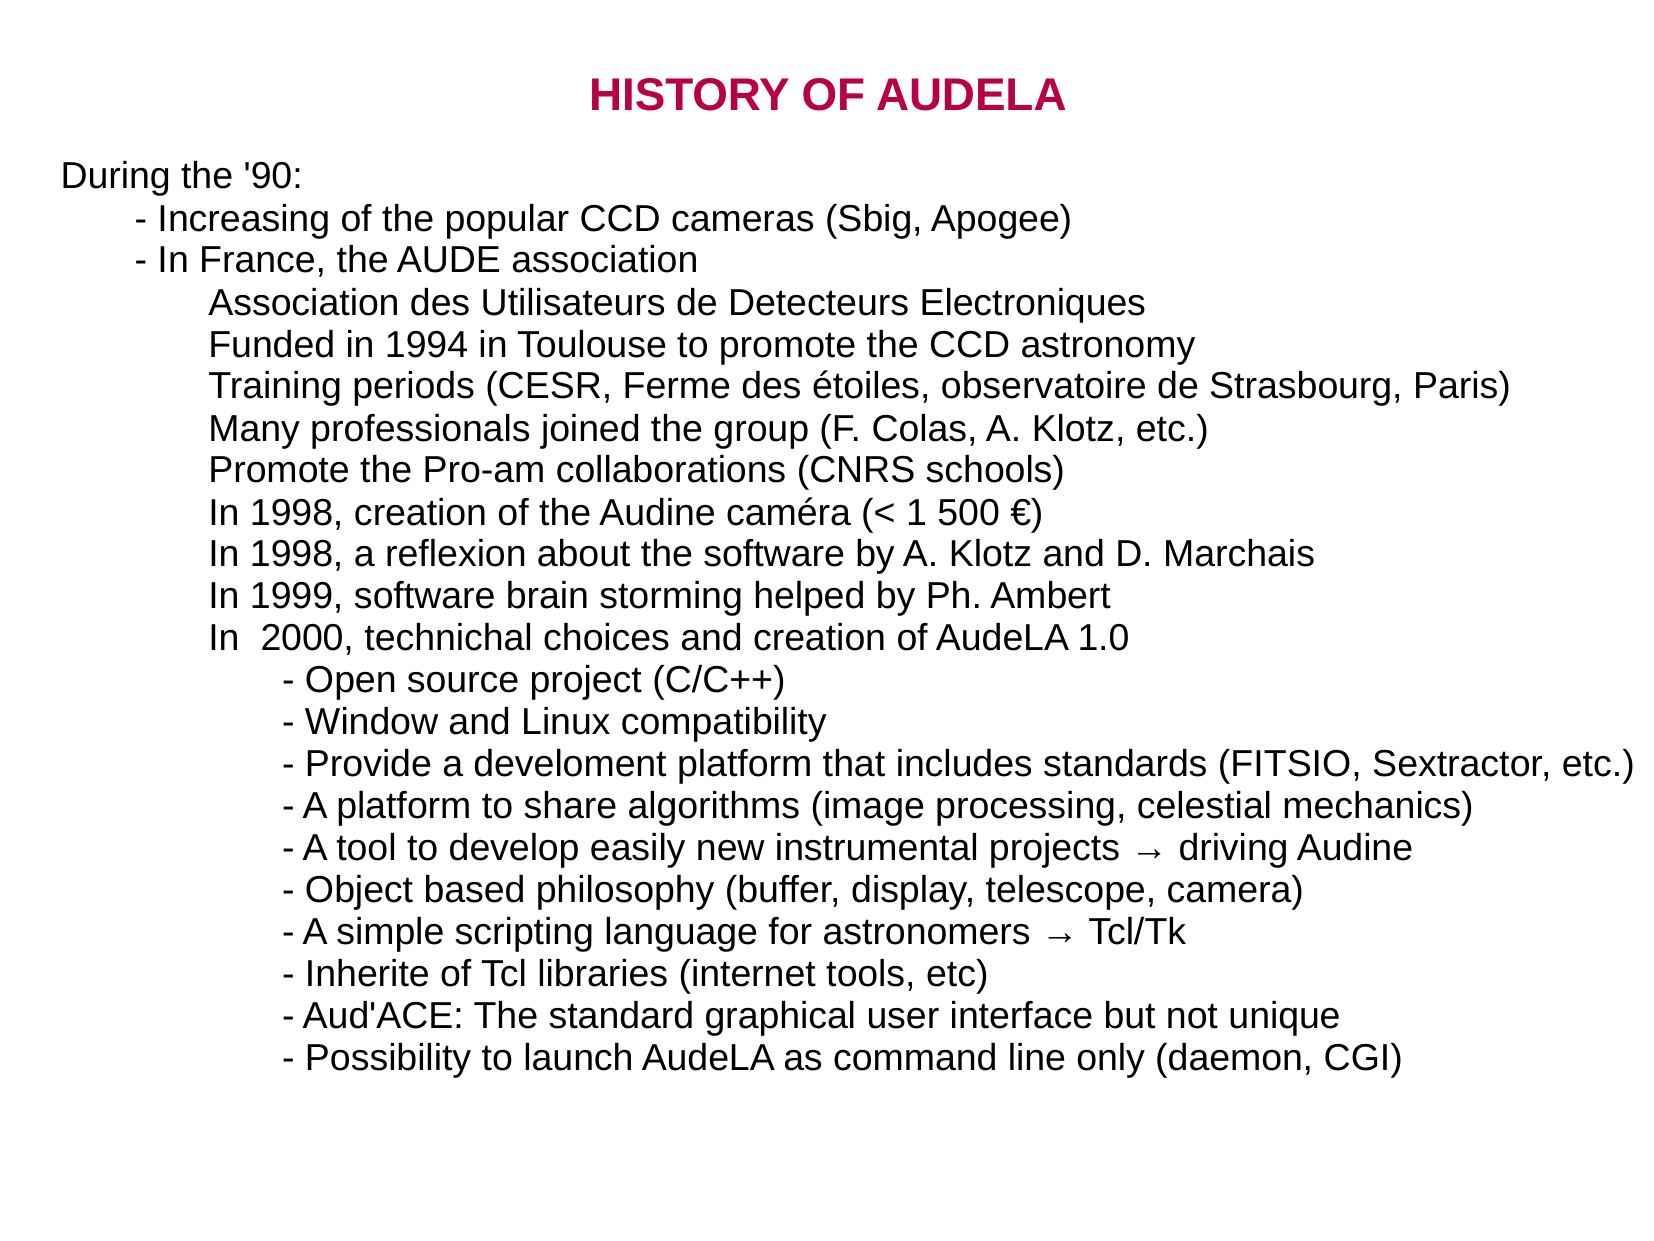

HISTORY OF AUDELA
During the '90:
	- Increasing of the popular CCD cameras (Sbig, Apogee)
	- In France, the AUDE association
		Association des Utilisateurs de Detecteurs Electroniques
		Funded in 1994 in Toulouse to promote the CCD astronomy
		Training periods (CESR, Ferme des étoiles, observatoire de Strasbourg, Paris)
		Many professionals joined the group (F. Colas, A. Klotz, etc.)
		Promote the Pro-am collaborations (CNRS schools)
		In 1998, creation of the Audine caméra (< 1 500 €)
		In 1998, a reflexion about the software by A. Klotz and D. Marchais
		In 1999, software brain storming helped by Ph. Ambert
		In 2000, technichal choices and creation of AudeLA 1.0
			- Open source project (C/C++)
			- Window and Linux compatibility
			- Provide a develoment platform that includes standards (FITSIO, Sextractor, etc.)
			- A platform to share algorithms (image processing, celestial mechanics)
			- A tool to develop easily new instrumental projects → driving Audine
			- Object based philosophy (buffer, display, telescope, camera)
			- A simple scripting language for astronomers → Tcl/Tk
			- Inherite of Tcl libraries (internet tools, etc)
			- Aud'ACE: The standard graphical user interface but not unique
			- Possibility to launch AudeLA as command line only (daemon, CGI)